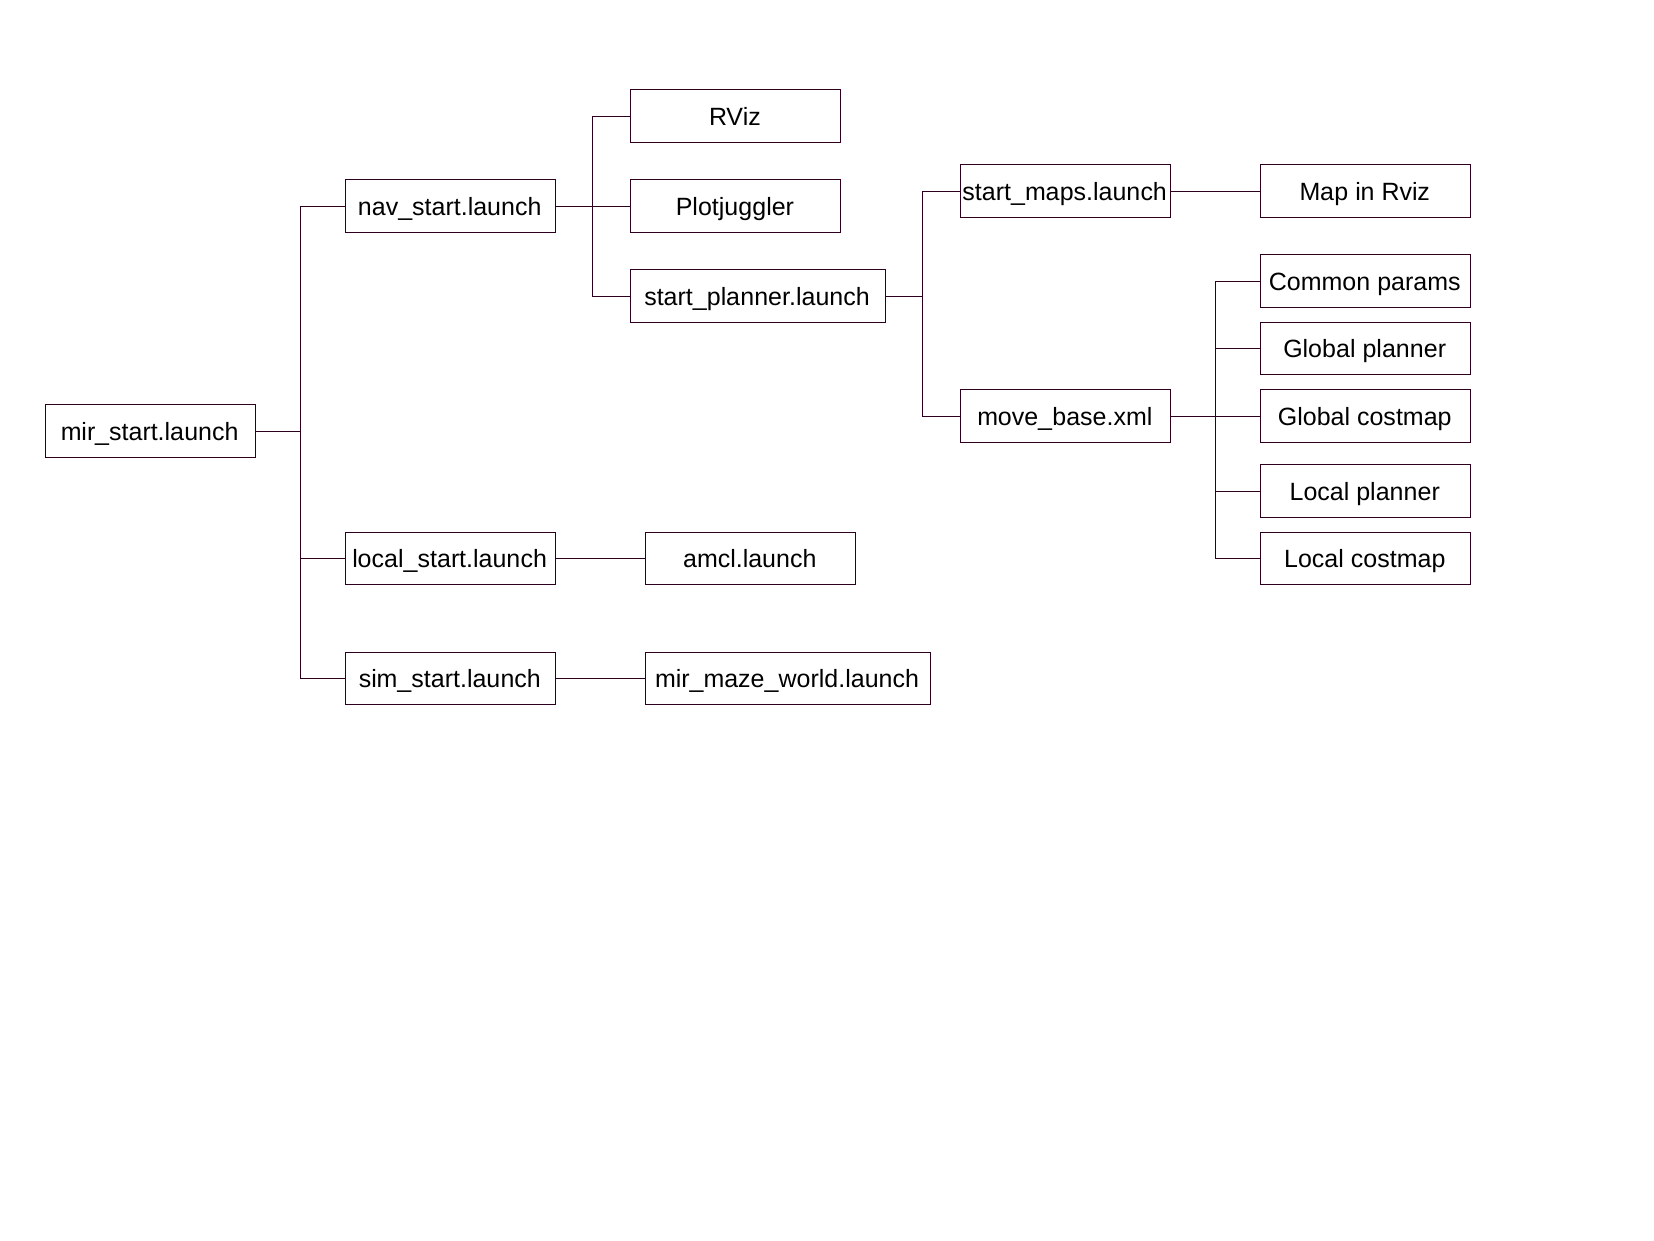

RViz
start_maps.launch
Map in Rviz
nav_start.launch
Plotjuggler
Common params
start_planner.launch
Global planner
move_base.xml
Global costmap
mir_start.launch
Local planner
local_start.launch
amcl.launch
Local costmap
sim_start.launch
mir_maze_world.launch